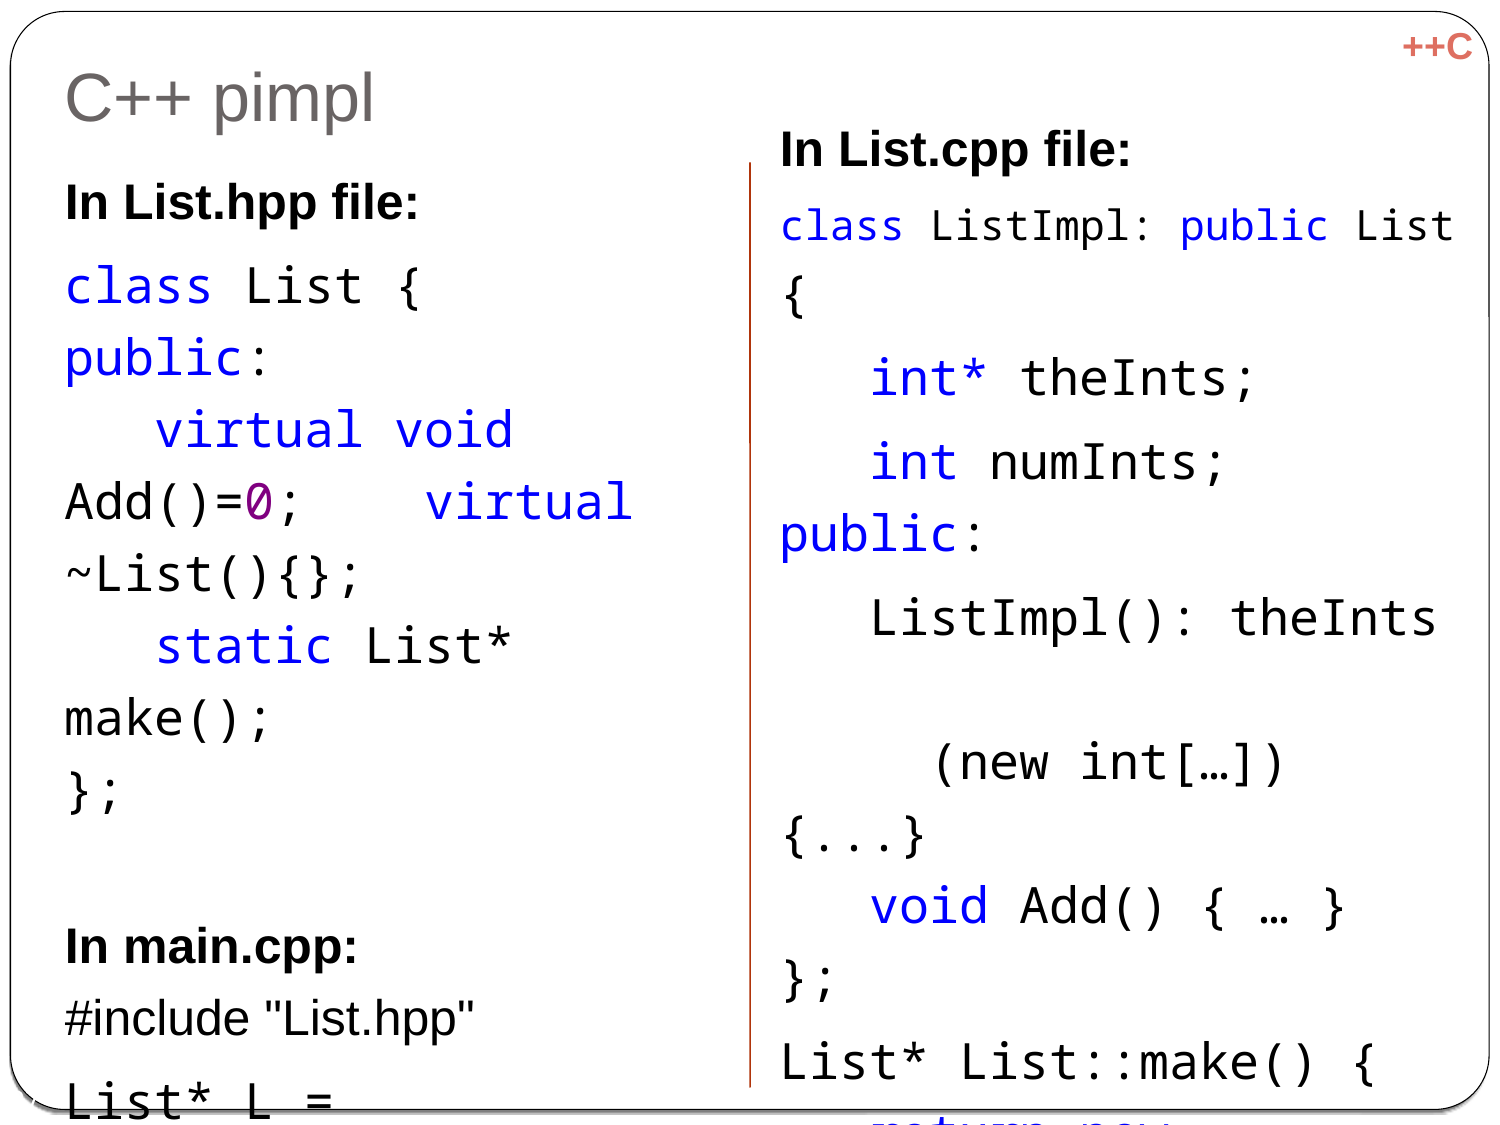

# C++ pimpl
In List.cpp file:
class ListImpl: public List {
 int* theInts;
 int numInts;
public:
 ListImpl(): theInts
 (new int[…]) {...}
 void Add() { … }
};
List* List::make() {
   return new ListImpl;
}
In List.hpp file:
class List {
public:
   virtual void Add()=0;    virtual ~List(){};
   static List* make();
};
In main.cpp:
#include "List.hpp"
List* L = List::make();
L→Add();